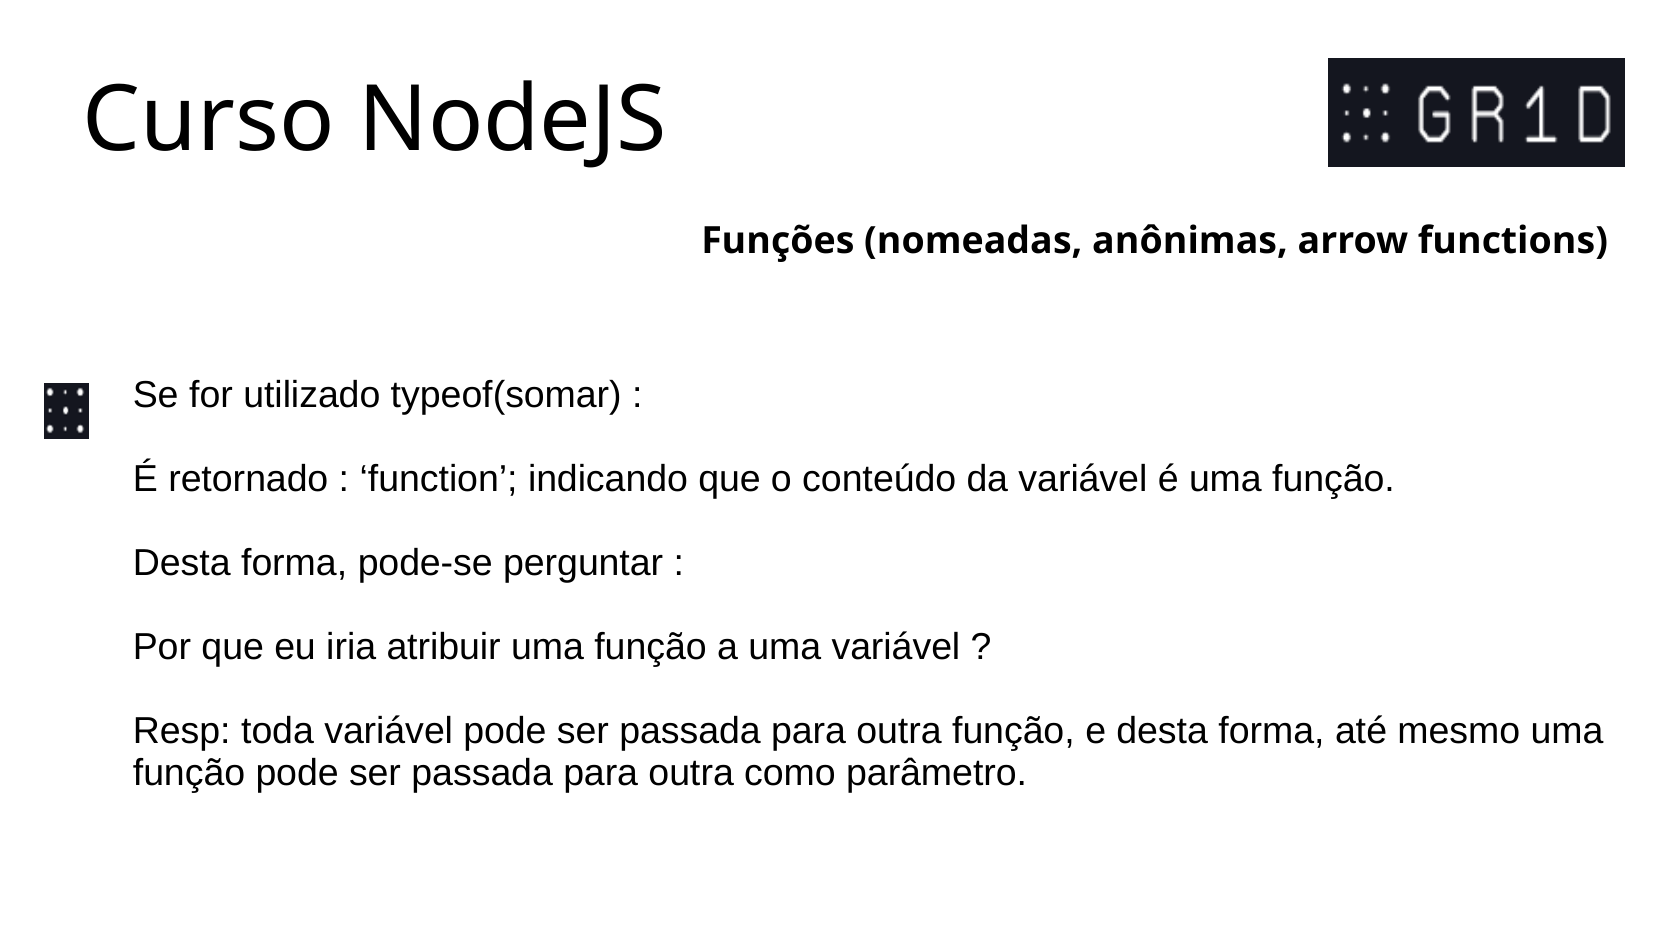

# Curso NodeJS
Funções (nomeadas, anônimas, arrow functions)
Se for utilizado typeof(somar) :
É retornado : ‘function’; indicando que o conteúdo da variável é uma função.
Desta forma, pode-se perguntar :
Por que eu iria atribuir uma função a uma variável ?
Resp: toda variável pode ser passada para outra função, e desta forma, até mesmo uma função pode ser passada para outra como parâmetro.